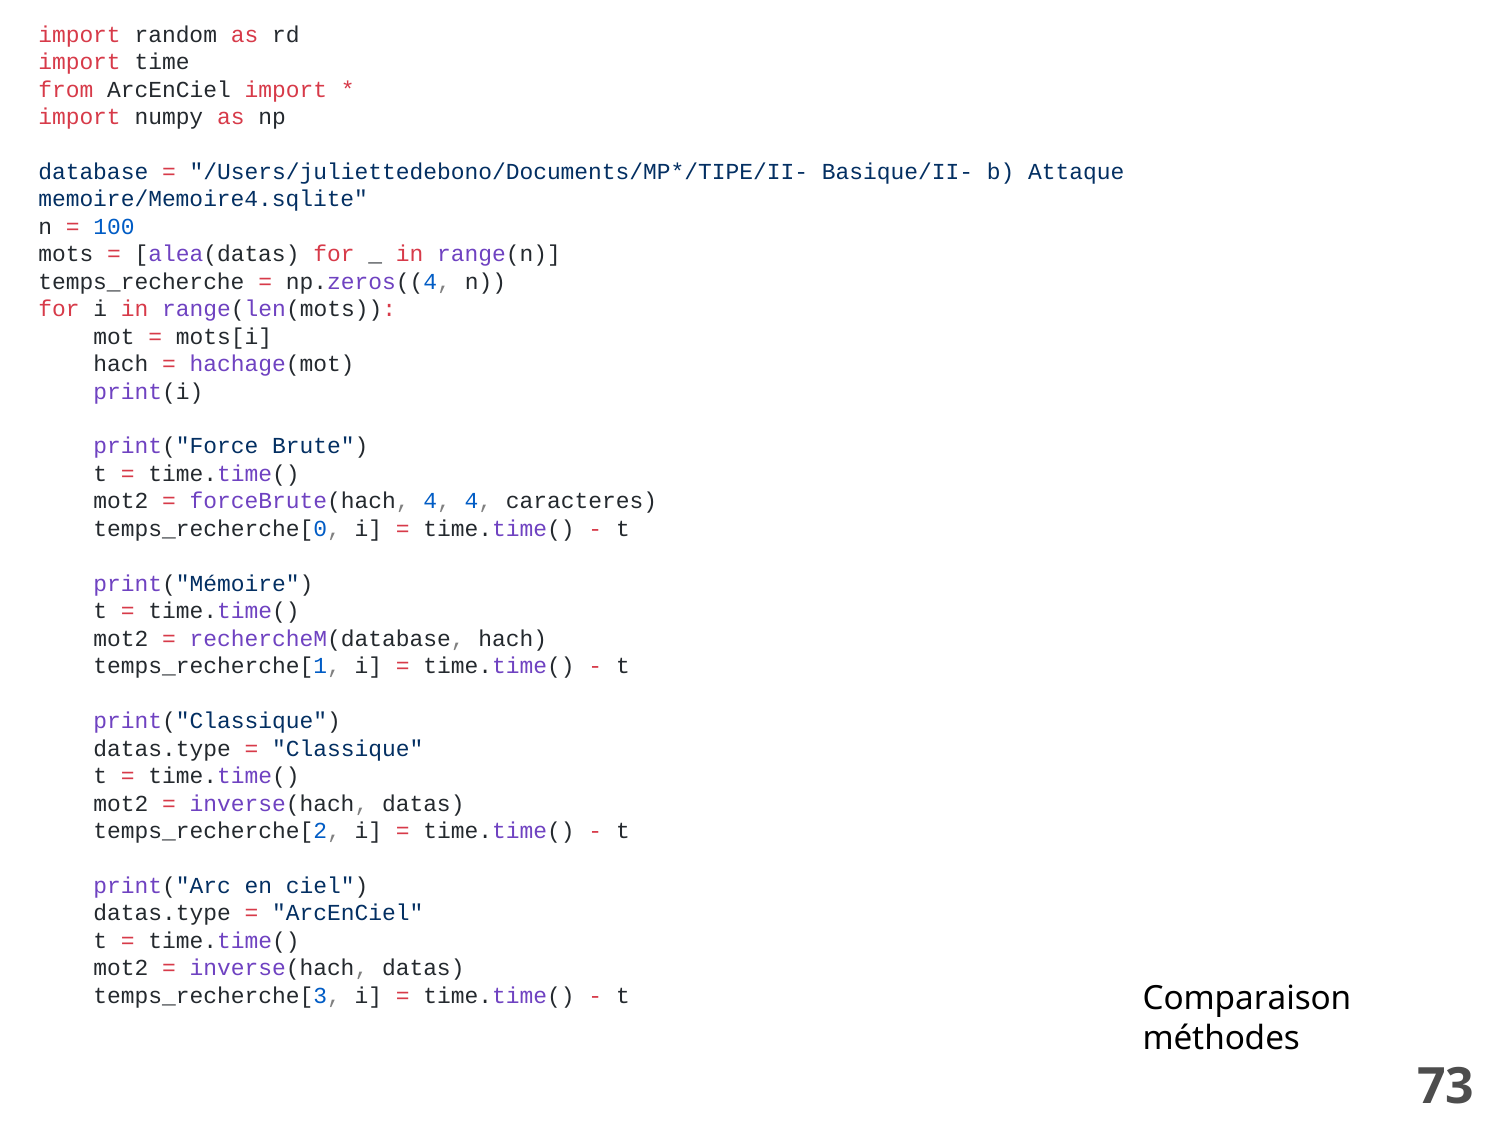

import random as rd
import time
from ArcEnCiel import *
import numpy as np
database = "/Users/juliettedebono/Documents/MP*/TIPE/II- Basique/II- b) Attaque memoire/Memoire4.sqlite"
n = 100
mots = [alea(datas) for _ in range(n)]
temps_recherche = np.zeros((4, n))
for i in range(len(mots)):
 mot = mots[i]
 hach = hachage(mot)
 print(i)
 print("Force Brute")
 t = time.time()
 mot2 = forceBrute(hach, 4, 4, caracteres)
 temps_recherche[0, i] = time.time() - t
 print("Mémoire")
 t = time.time()
 mot2 = rechercheM(database, hach)
 temps_recherche[1, i] = time.time() - t
 print("Classique")
 datas.type = "Classique"
 t = time.time()
 mot2 = inverse(hach, datas)
 temps_recherche[2, i] = time.time() - t
 print("Arc en ciel")
 datas.type = "ArcEnCiel"
 t = time.time()
 mot2 = inverse(hach, datas)
 temps_recherche[3, i] = time.time() - t
Comparaison méthodes